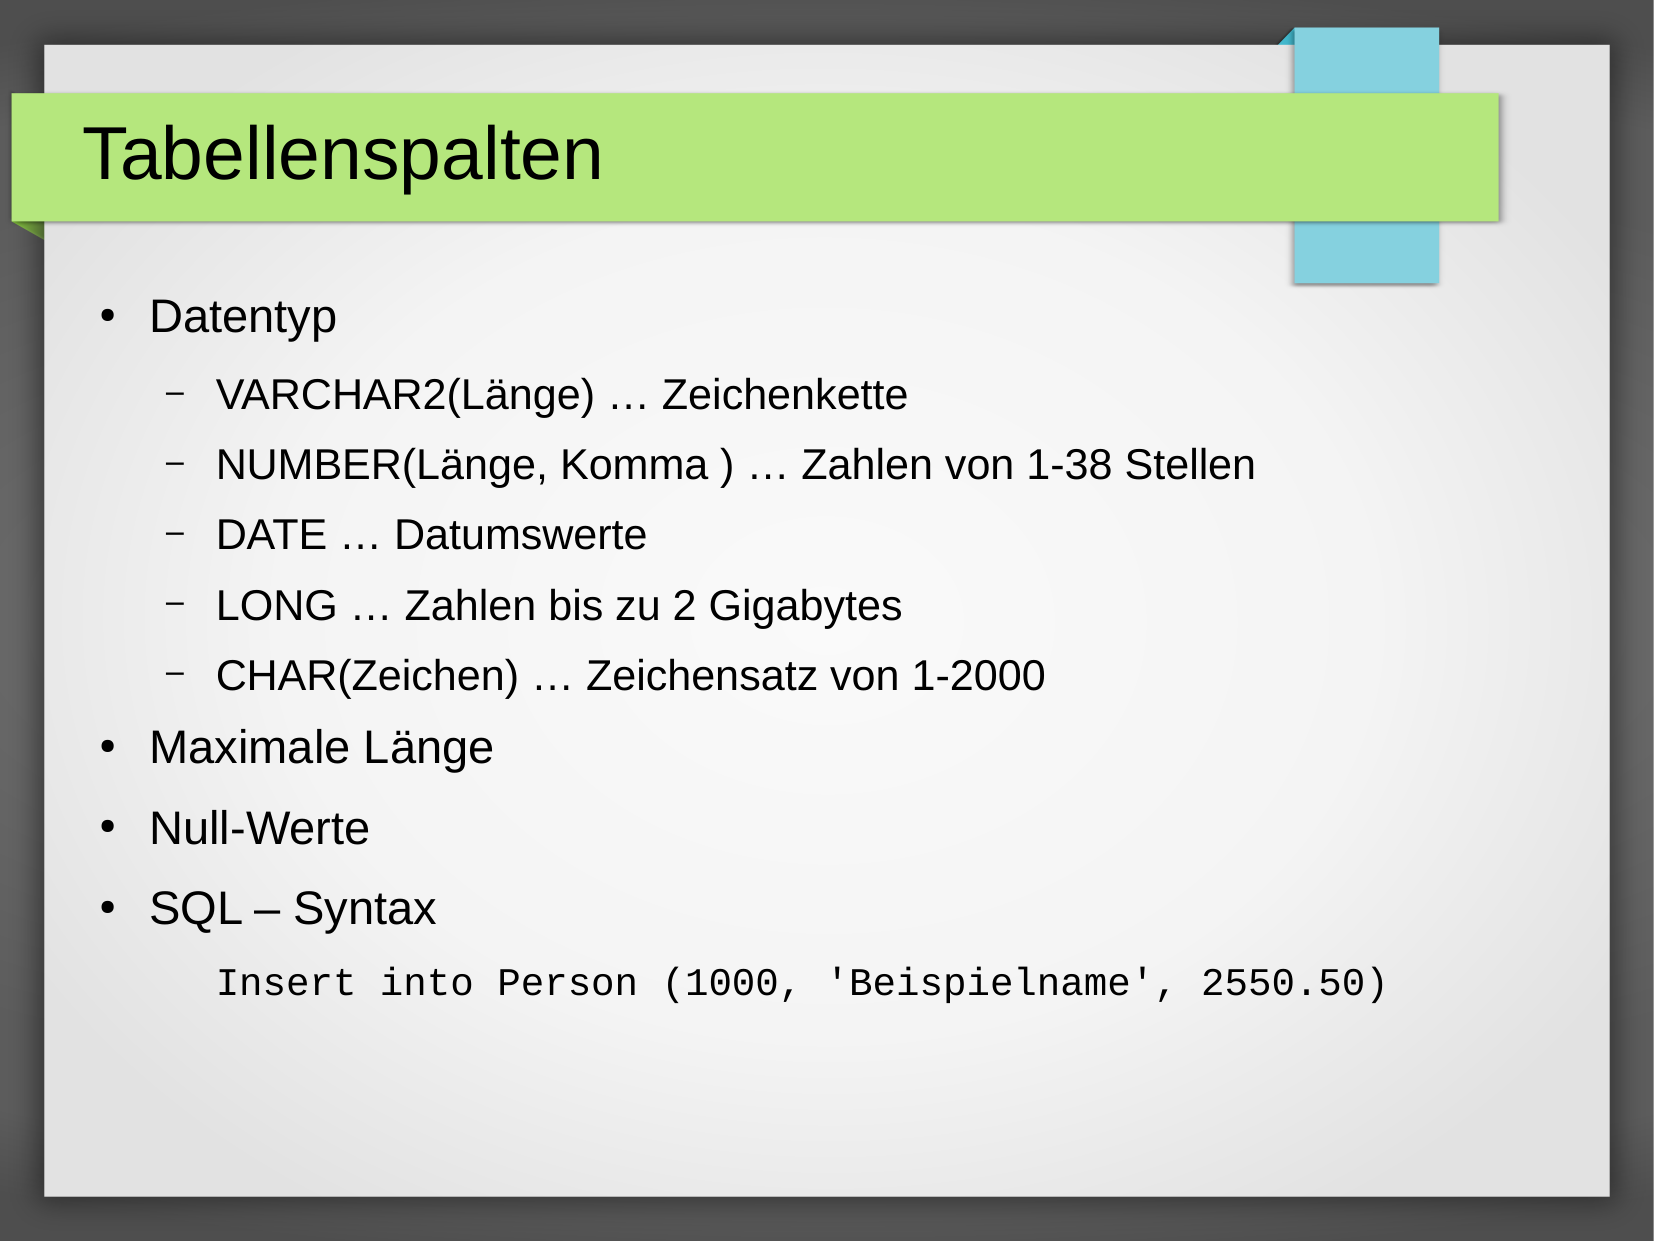

# Tabellenspalten
Datentyp
VARCHAR2(Länge) … Zeichenkette
NUMBER(Länge, Komma ) … Zahlen von 1-38 Stellen
DATE … Datumswerte
LONG … Zahlen bis zu 2 Gigabytes
CHAR(Zeichen) … Zeichensatz von 1-2000
Maximale Länge
Null-Werte
SQL – Syntax
Insert into Person (1000, 'Beispielname', 2550.50)